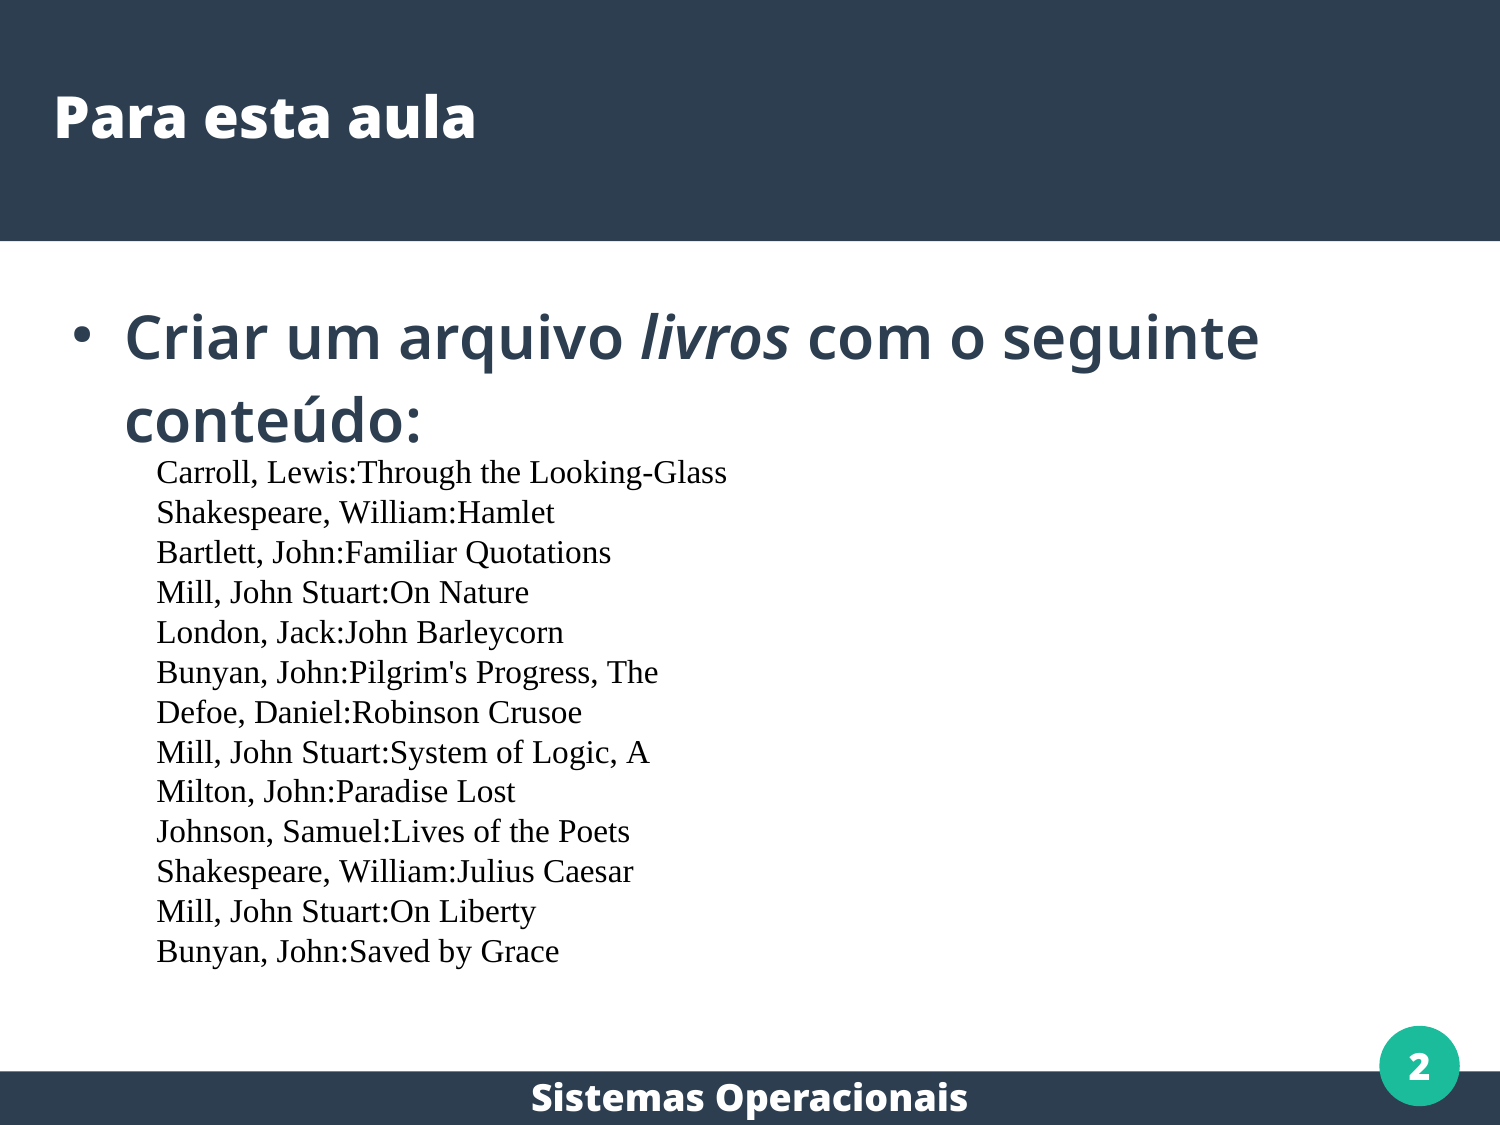

# Para esta aula
Criar um arquivo livros com o seguinte conteúdo:
Carroll, Lewis:Through the Looking-Glass
Shakespeare, William:Hamlet
Bartlett, John:Familiar Quotations
Mill, John Stuart:On Nature
London, Jack:John Barleycorn
Bunyan, John:Pilgrim's Progress, The
Defoe, Daniel:Robinson Crusoe
Mill, John Stuart:System of Logic, A
Milton, John:Paradise Lost
Johnson, Samuel:Lives of the Poets
Shakespeare, William:Julius Caesar
Mill, John Stuart:On Liberty
Bunyan, John:Saved by Grace
2
Sistemas Operacionais